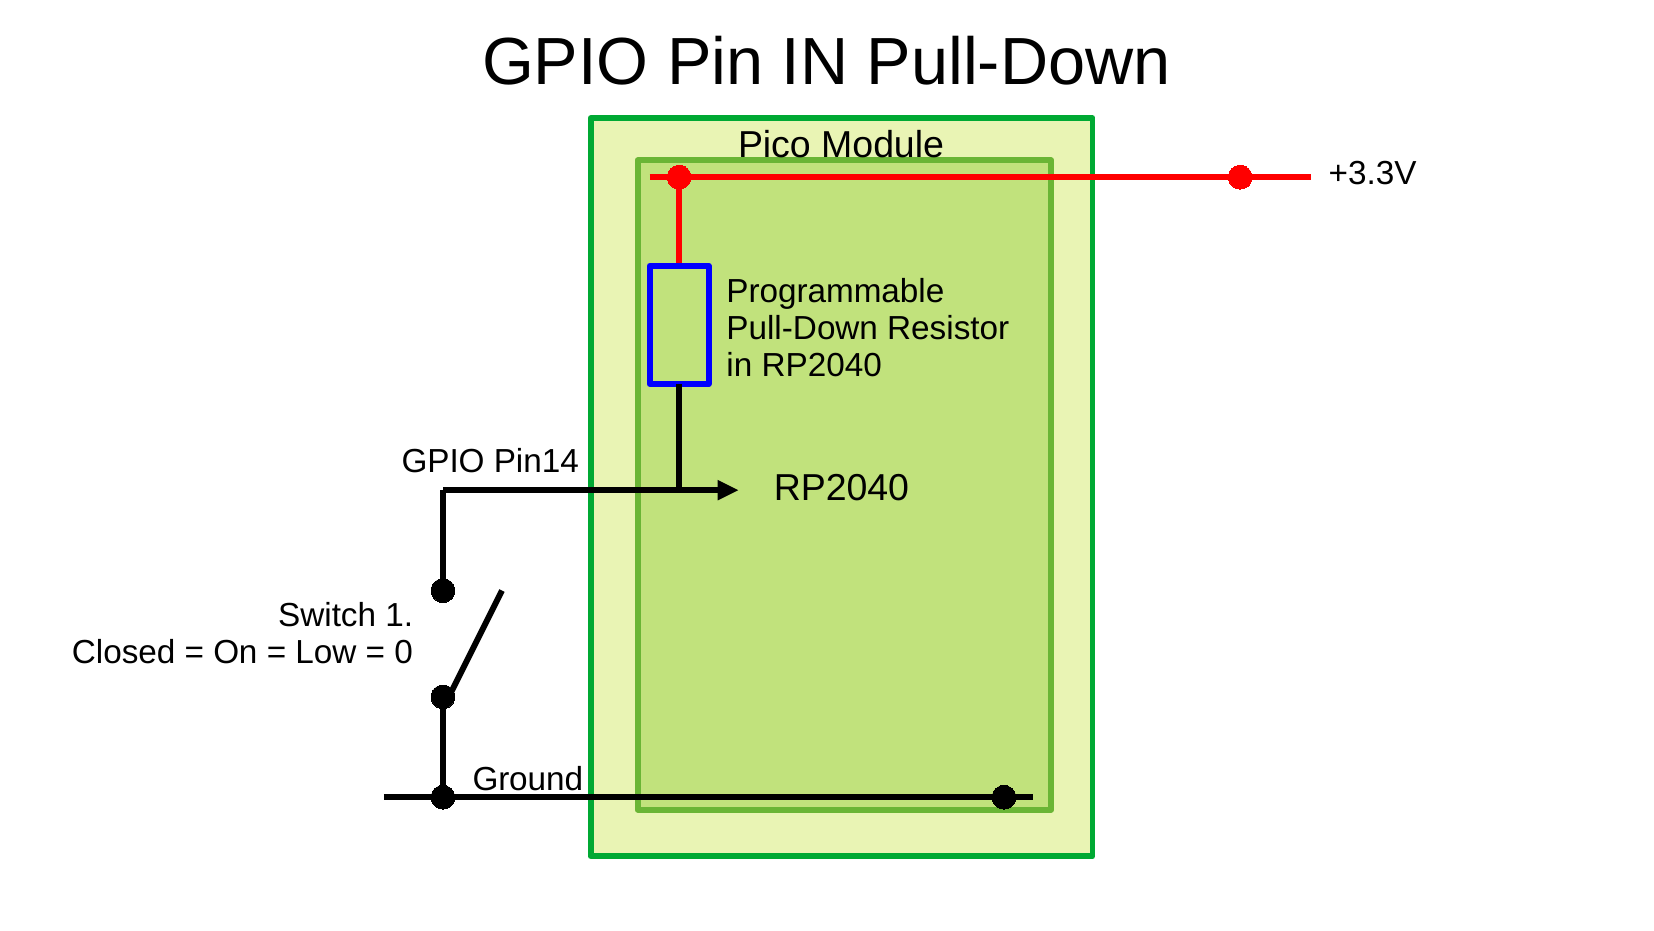

# GPIO Pin IN Pull-Down
RP2040
Pico Module
+3.3V
Programmable
Pull-Down Resistor in RP2040
GPIO Pin14
Switch 1.
Closed = On = Low = 0
Ground